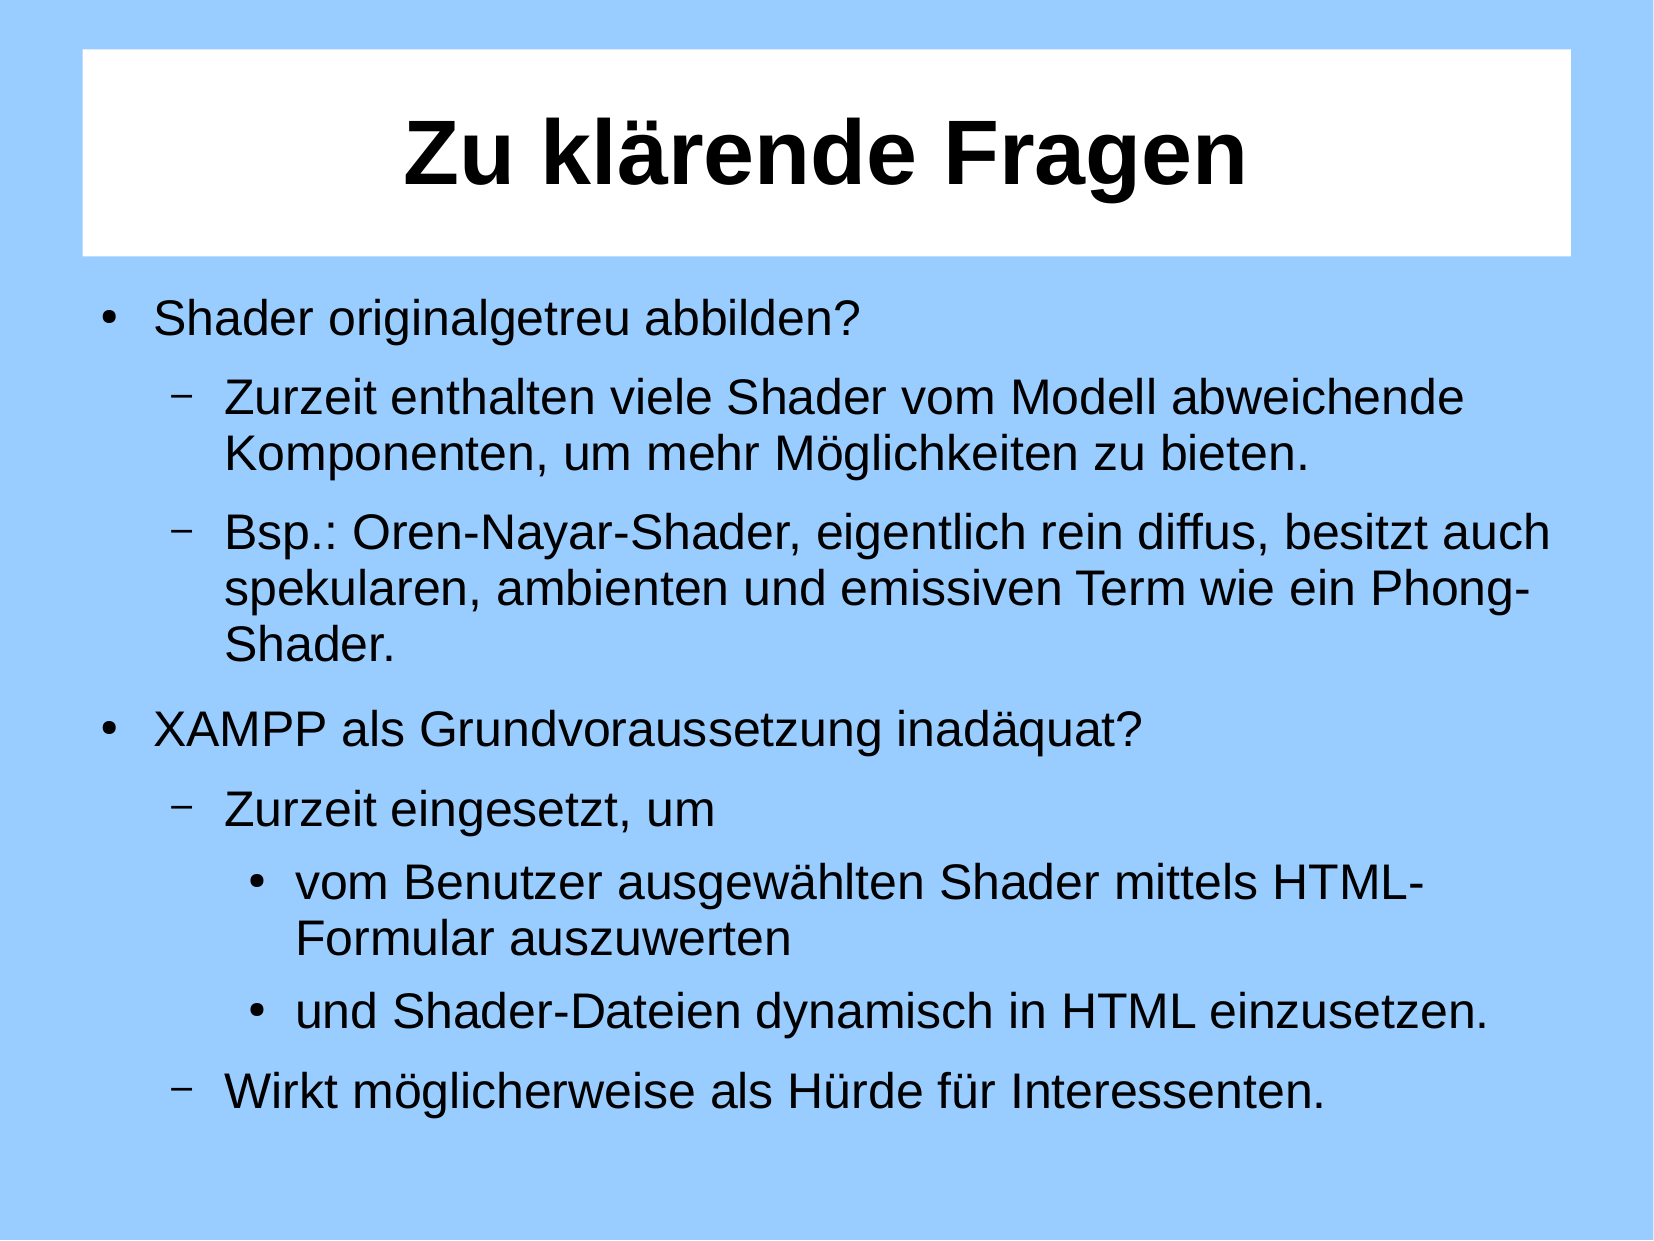

# Zu klärende Fragen
Shader originalgetreu abbilden?
Zurzeit enthalten viele Shader vom Modell abweichende Komponenten, um mehr Möglichkeiten zu bieten.
Bsp.: Oren-Nayar-Shader, eigentlich rein diffus, besitzt auch spekularen, ambienten und emissiven Term wie ein Phong-Shader.
XAMPP als Grundvoraussetzung inadäquat?
Zurzeit eingesetzt, um
vom Benutzer ausgewählten Shader mittels HTML-Formular auszuwerten
und Shader-Dateien dynamisch in HTML einzusetzen.
Wirkt möglicherweise als Hürde für Interessenten.